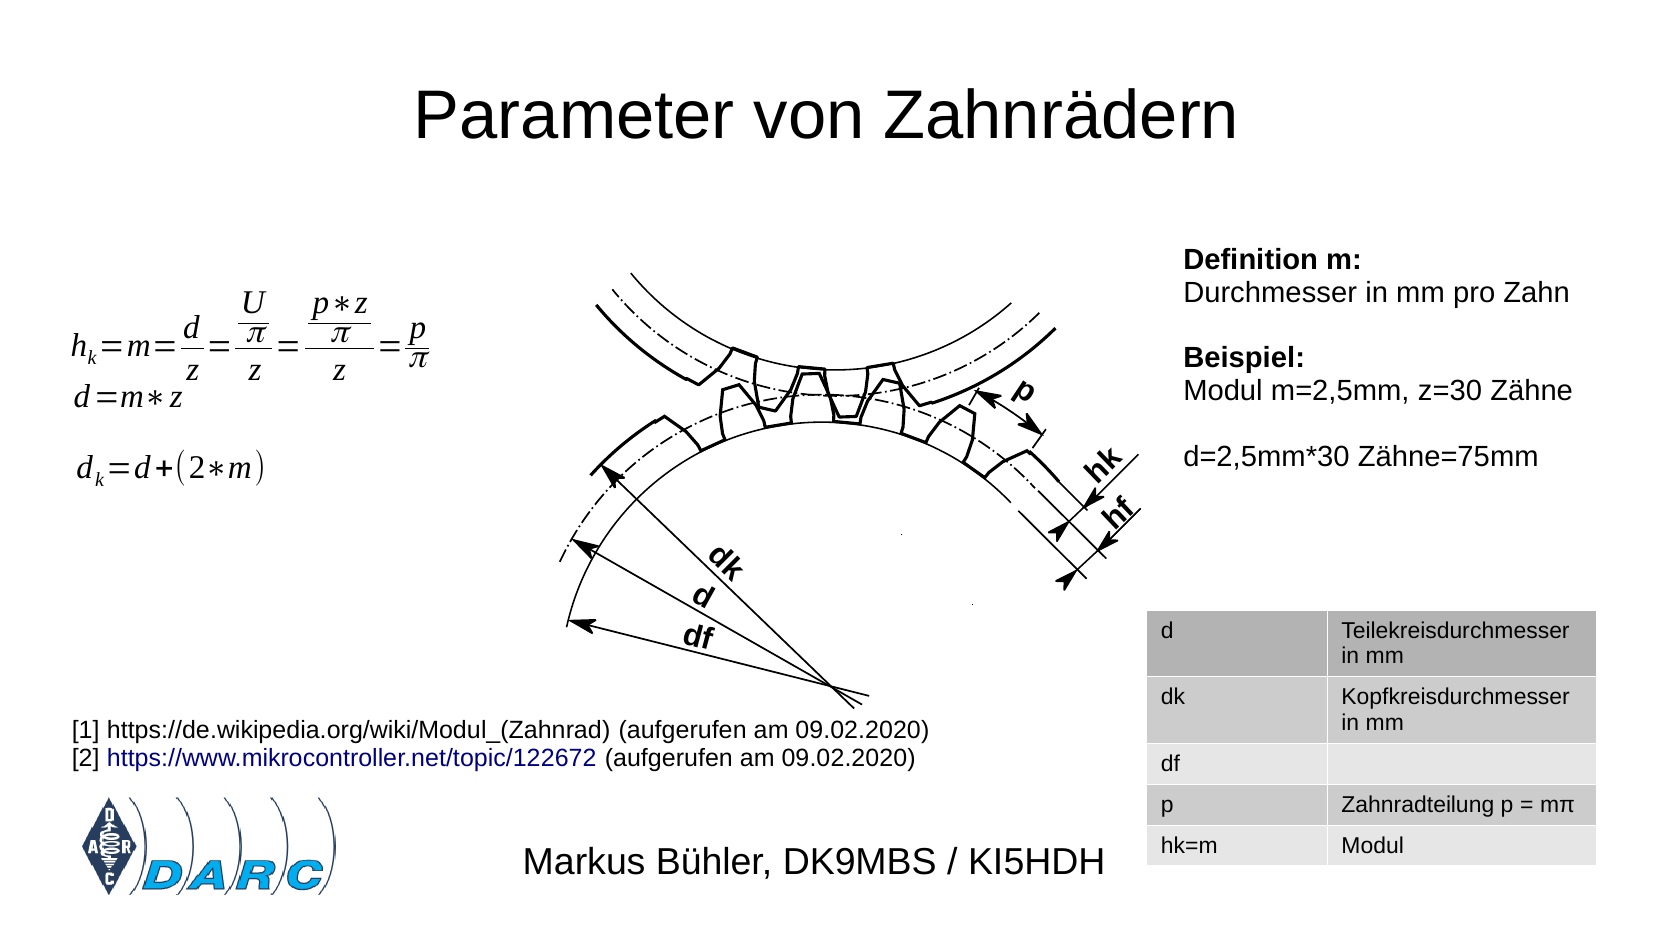

# Parameter von Zahnrädern
Definition m:
Durchmesser in mm pro Zahn
Beispiel:
Modul m=2,5mm, z=30 Zähne
d=2,5mm*30 Zähne=75mm
| d | Teilekreisdurchmesser in mm |
| --- | --- |
| dk | Kopfkreisdurchmesser in mm |
| df | |
| p | Zahnradteilung p = mπ |
| hk=m | Modul |
[1] https://de.wikipedia.org/wiki/Modul_(Zahnrad) (aufgerufen am 09.02.2020)
[2] https://www.mikrocontroller.net/topic/122672 (aufgerufen am 09.02.2020)
Markus Bühler, DK9MBS / KI5HDH